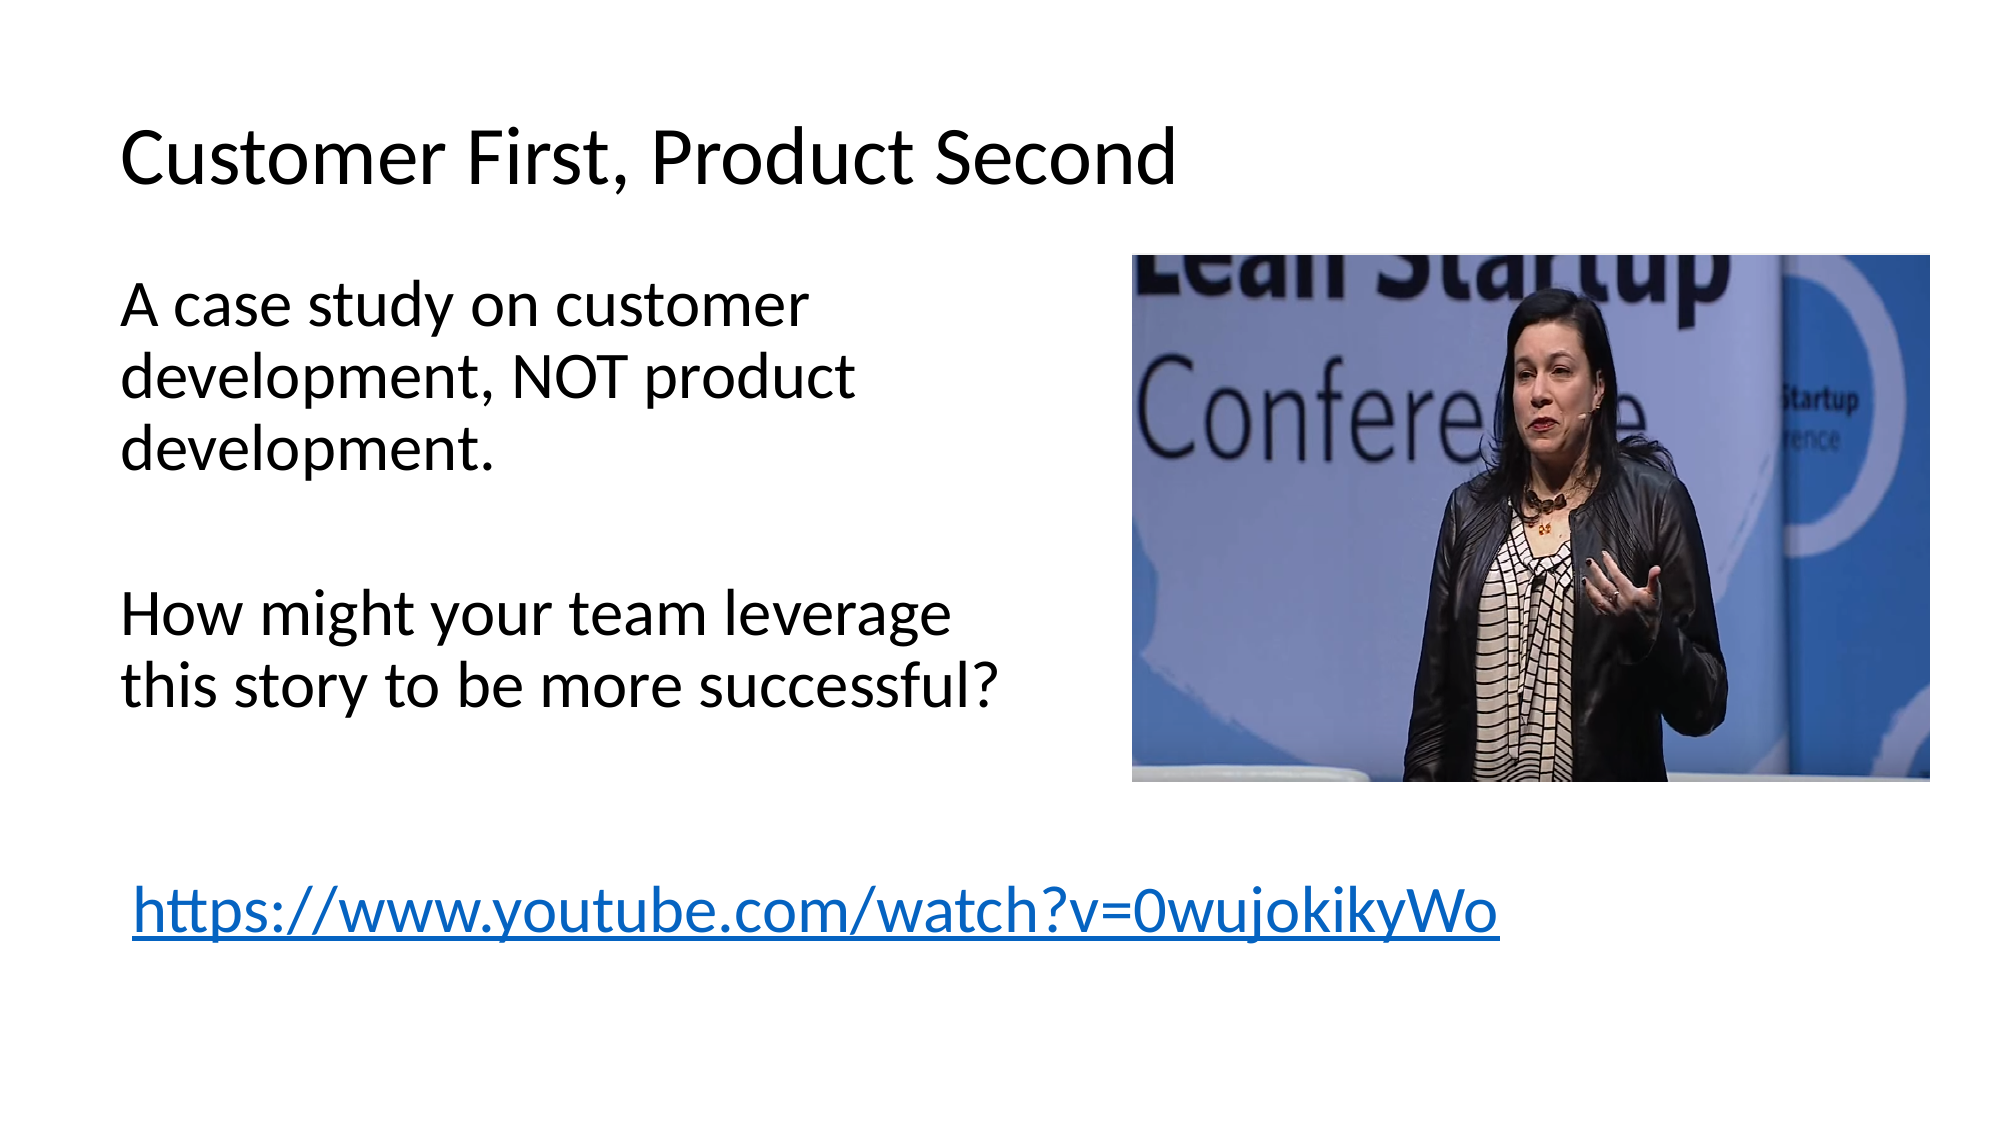

# Customer First, Product Second
A case study on customer development, NOT product development.
How might your team leverage this story to be more successful?
https://www.youtube.com/watch?v=0wujokikyWo